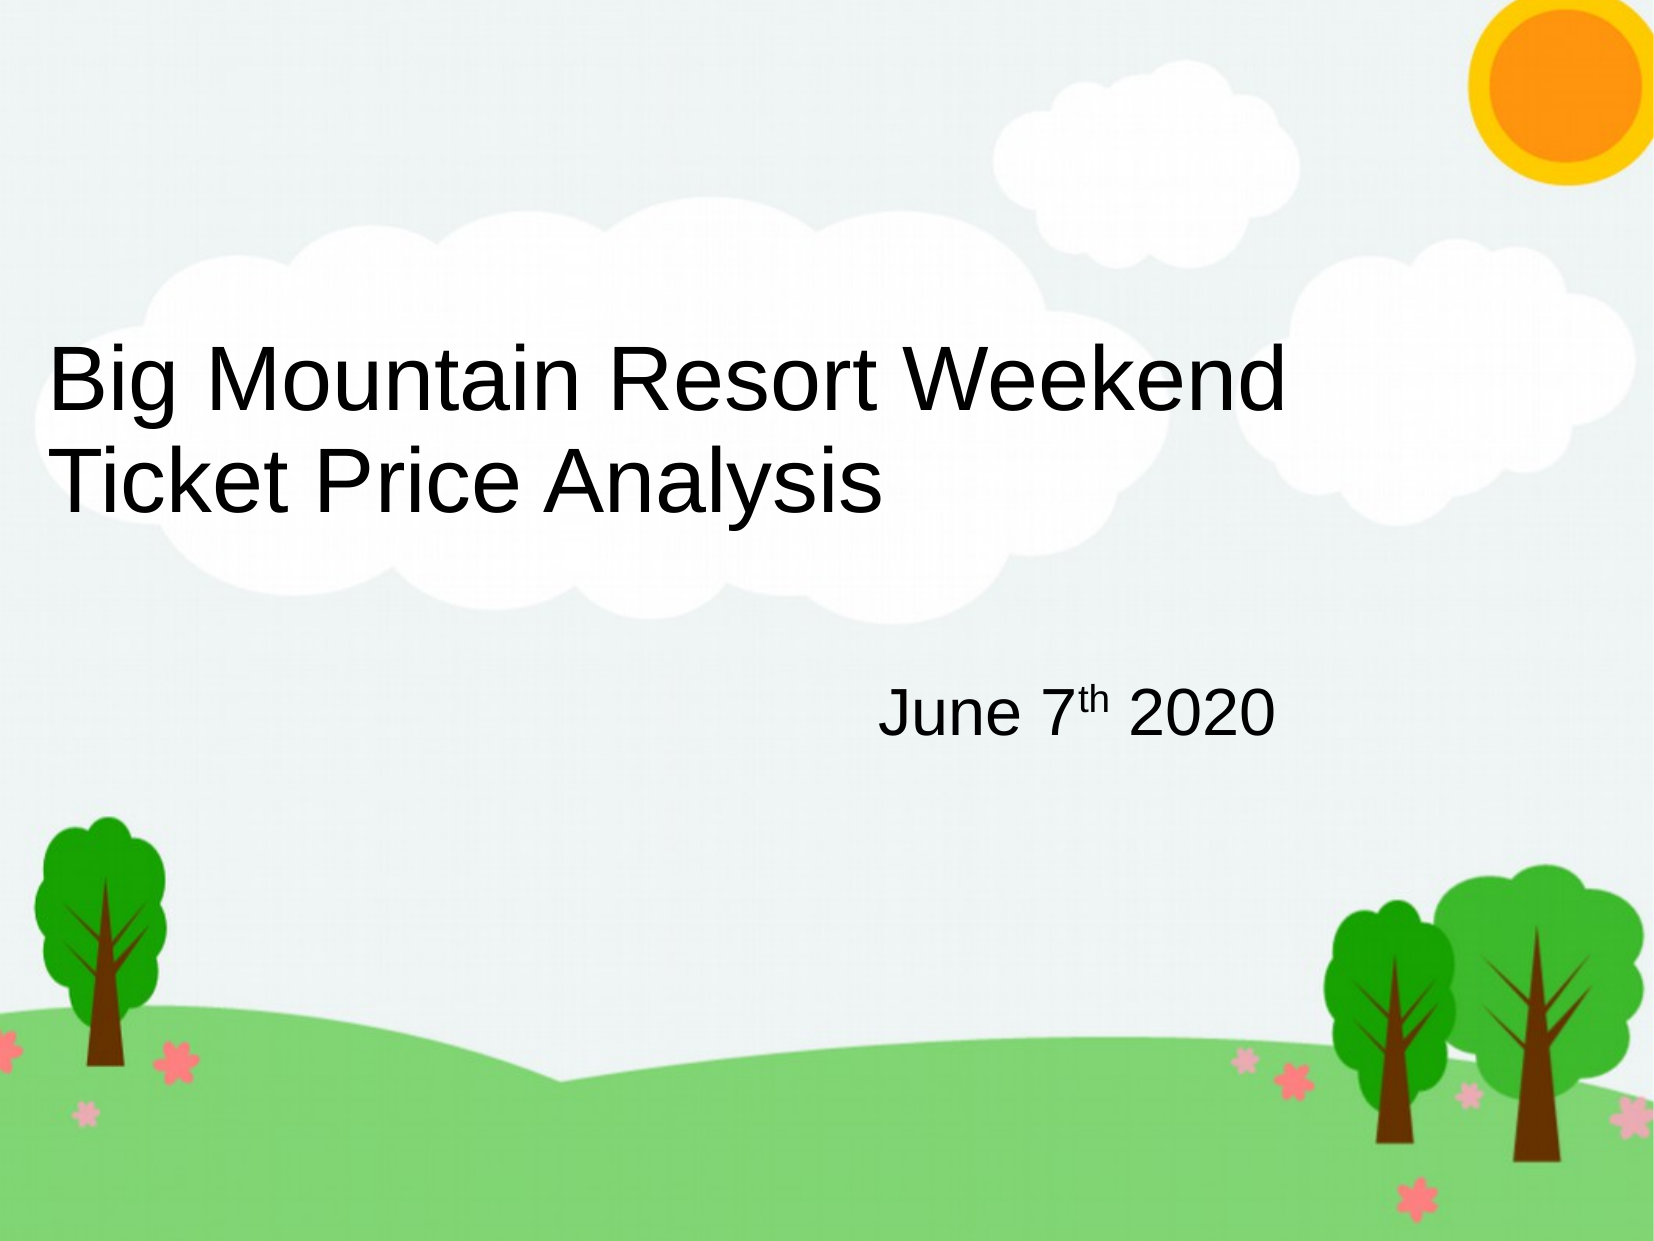

# Big Mountain Resort Weekend Ticket Price Analysis
June 7th 2020